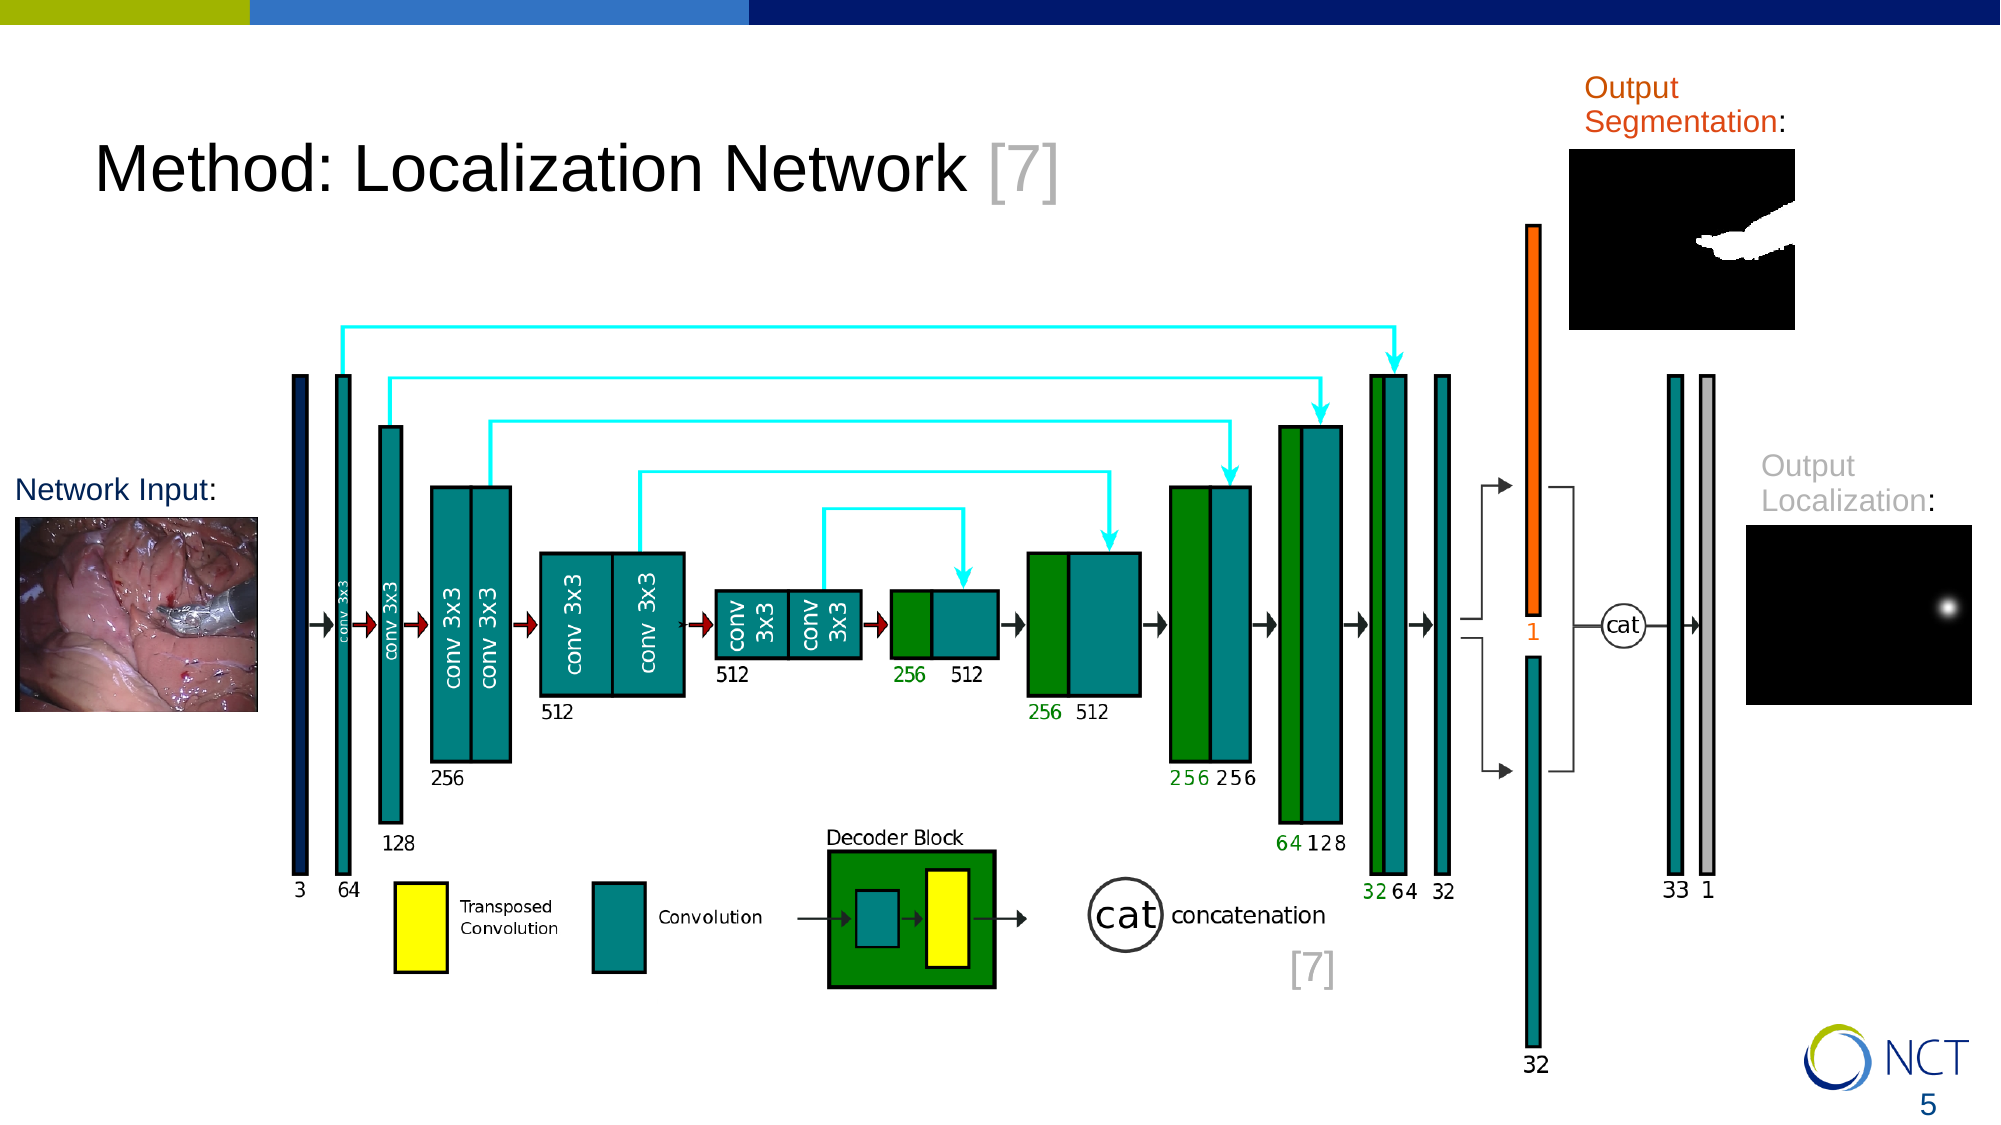

Output
Segmentation:
# Method: Localization Network [7]
Output
Localization:
Network Input:
[7]
[7]
5